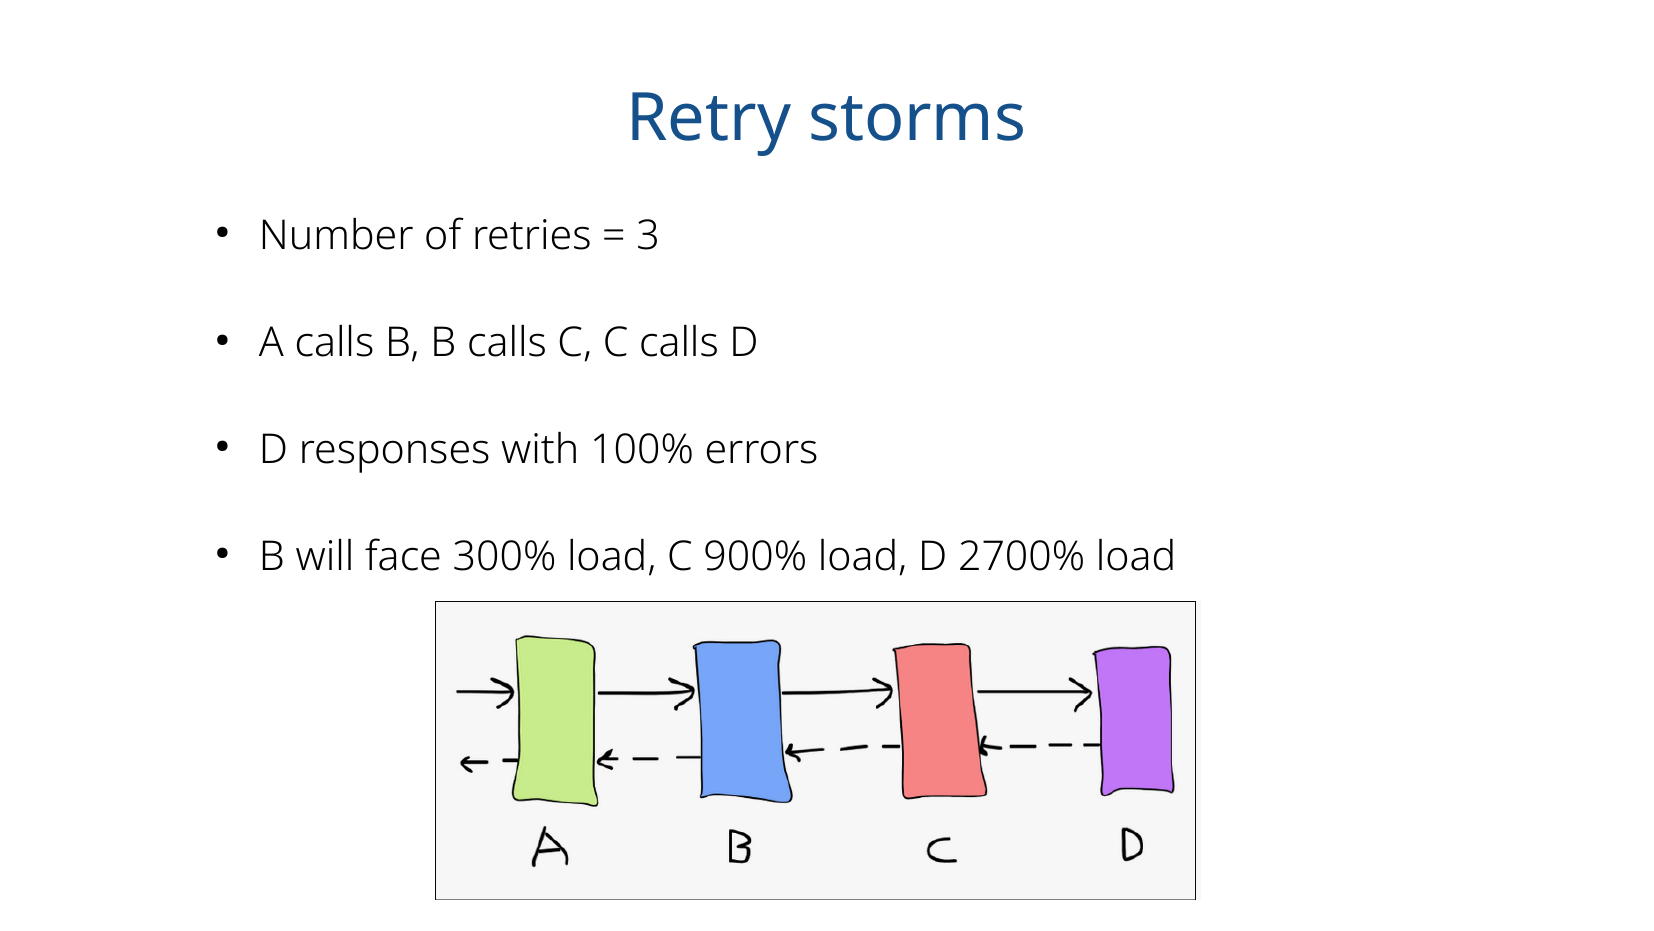

# Retry storms
Number of retries = 3
A calls B, B calls C, C calls D
D responses with 100% errors
B will face 300% load, C 900% load, D 2700% load